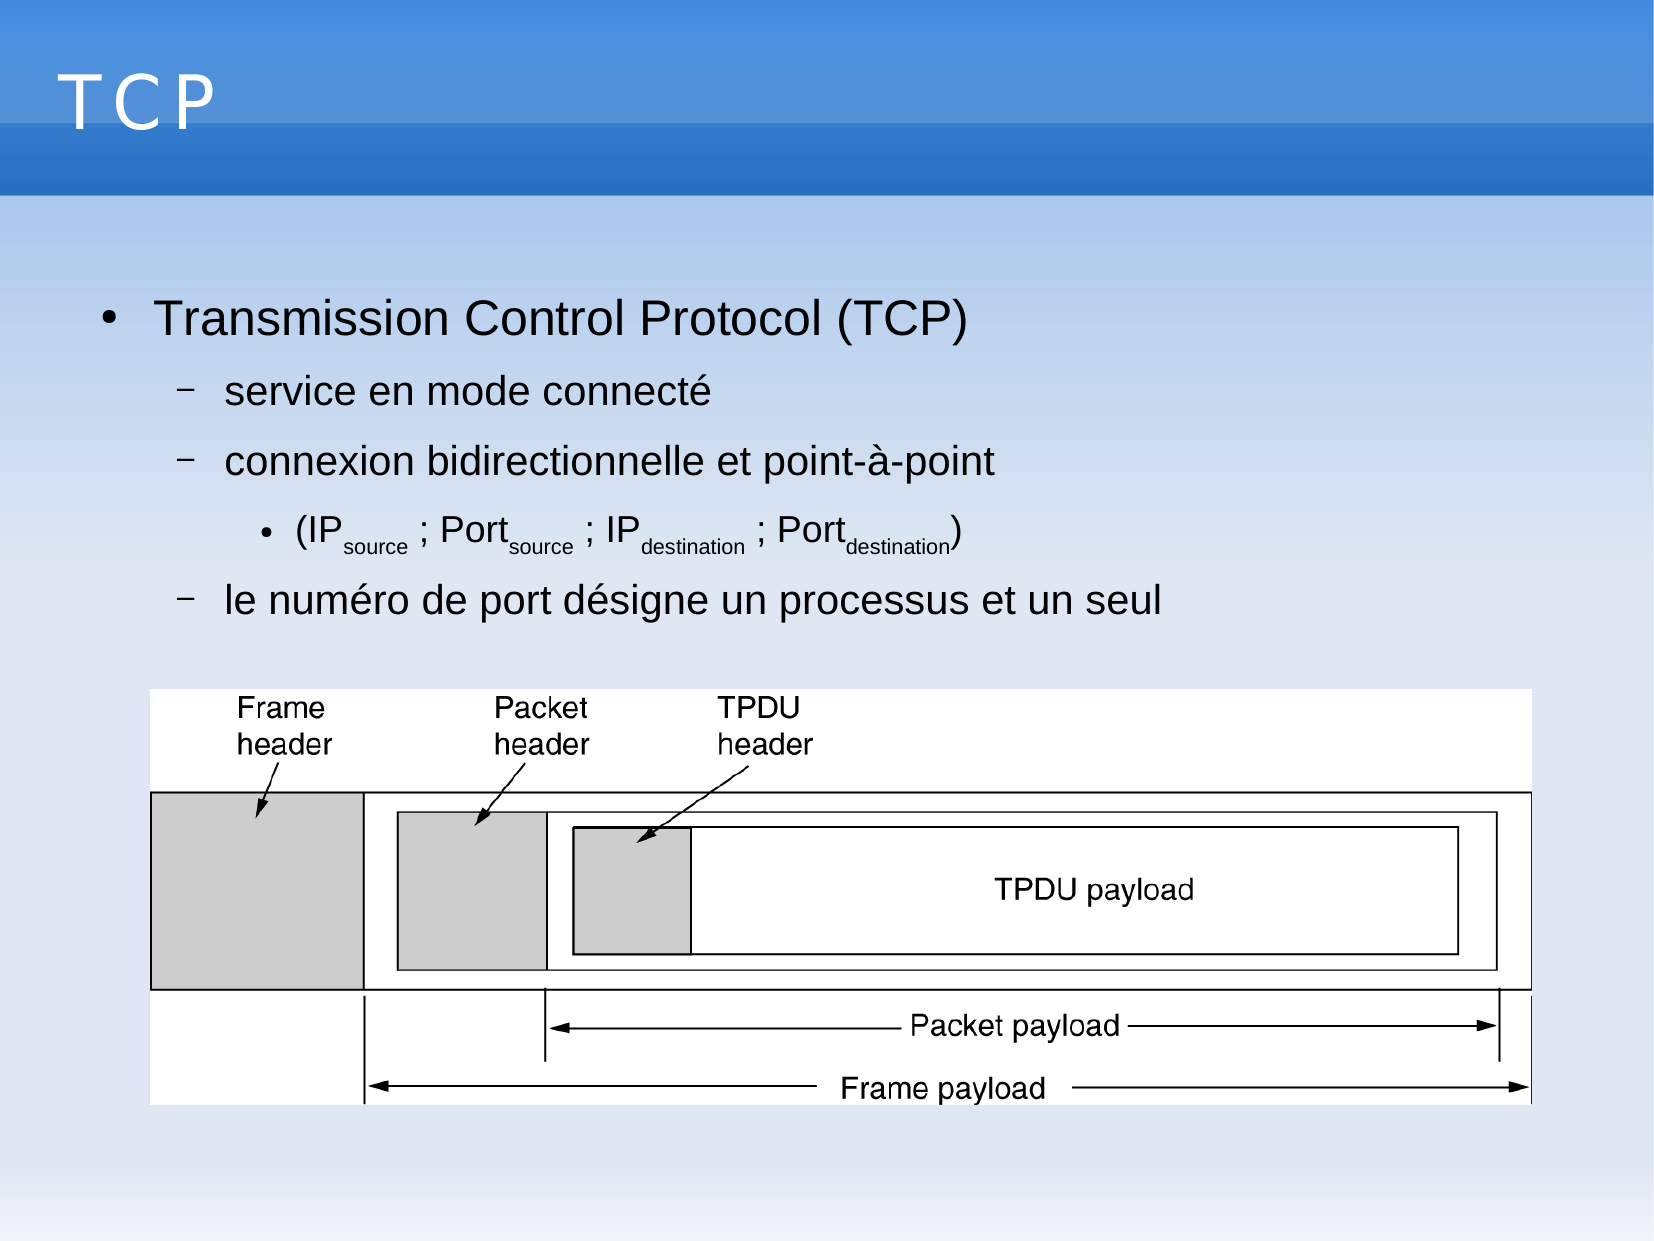

# TCP
Transmission Control Protocol (TCP)
service en mode connecté
connexion bidirectionnelle et point-à-point
(IPsource ; Portsource ; IPdestination ; Portdestination)
le numéro de port désigne un processus et un seul